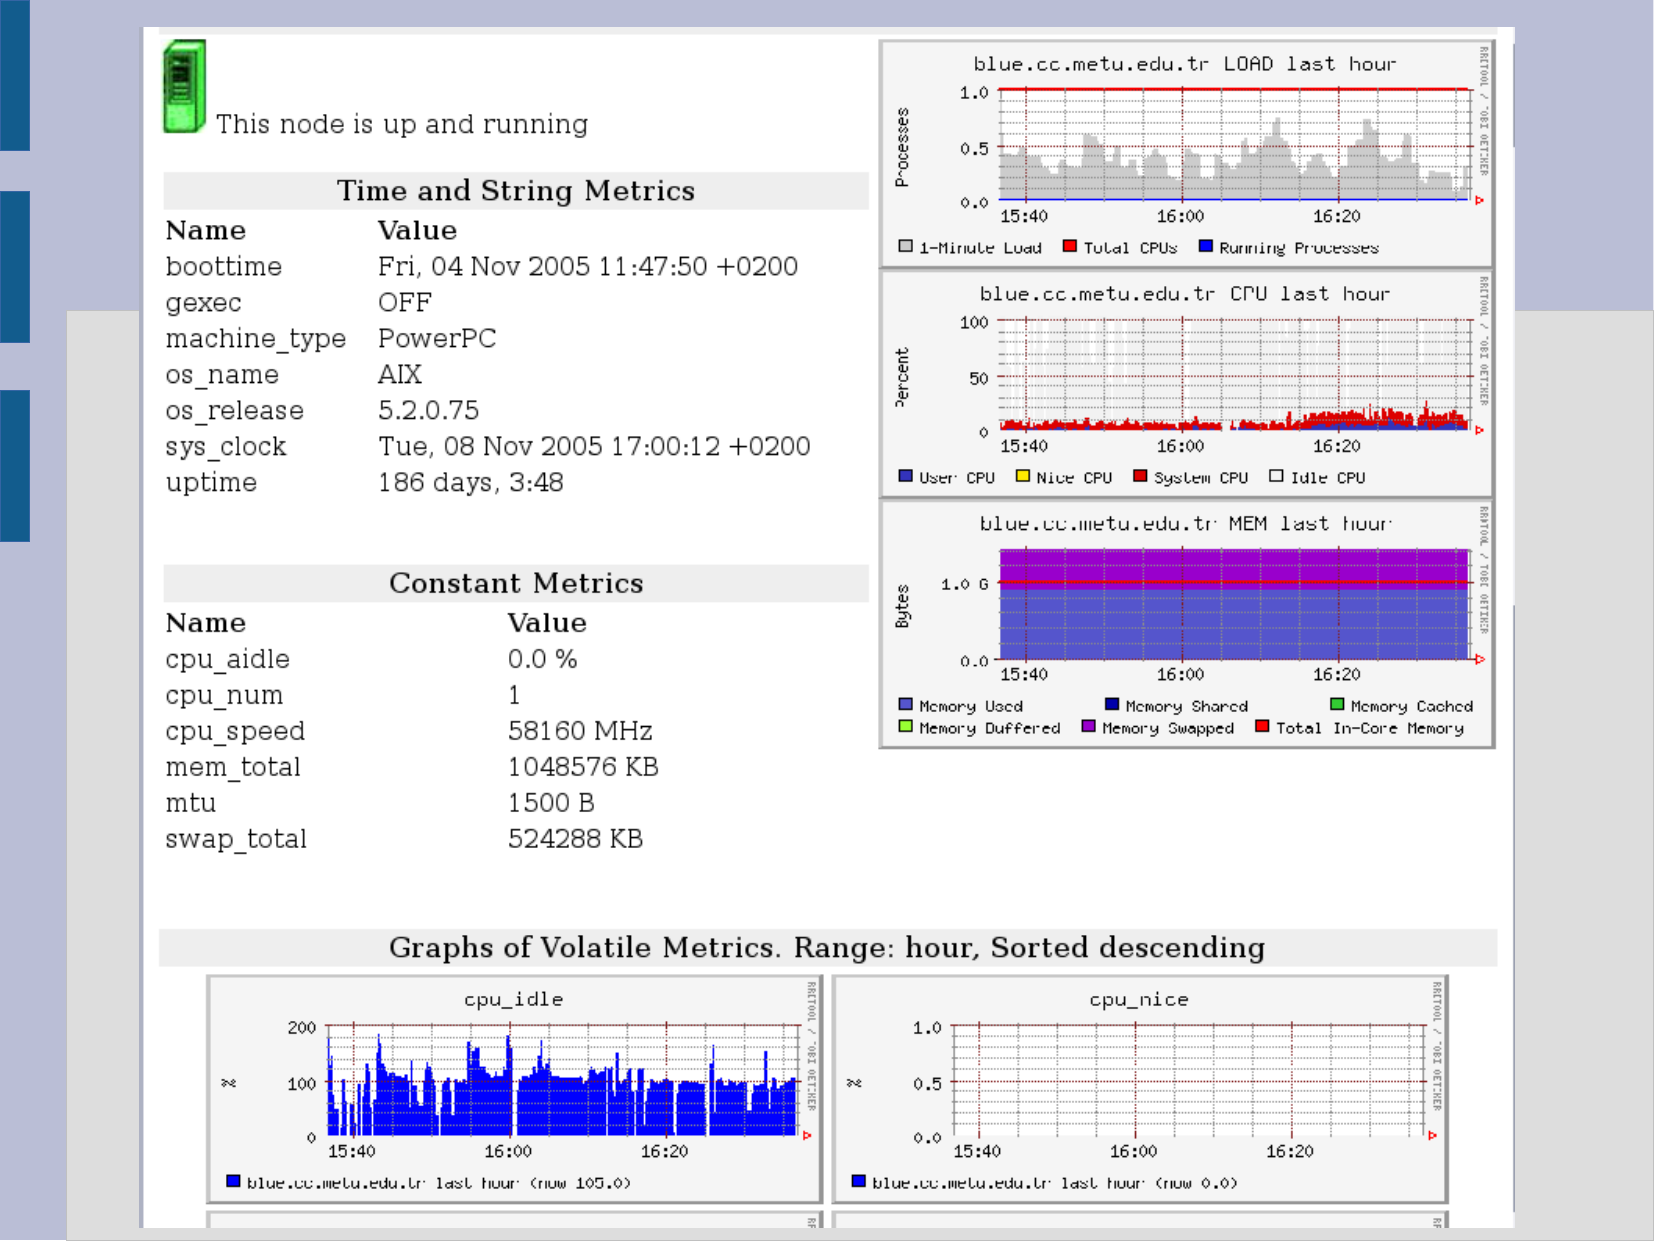

# Özgür / Açık Kaynak Kodlu Sistem İzleme Araçları